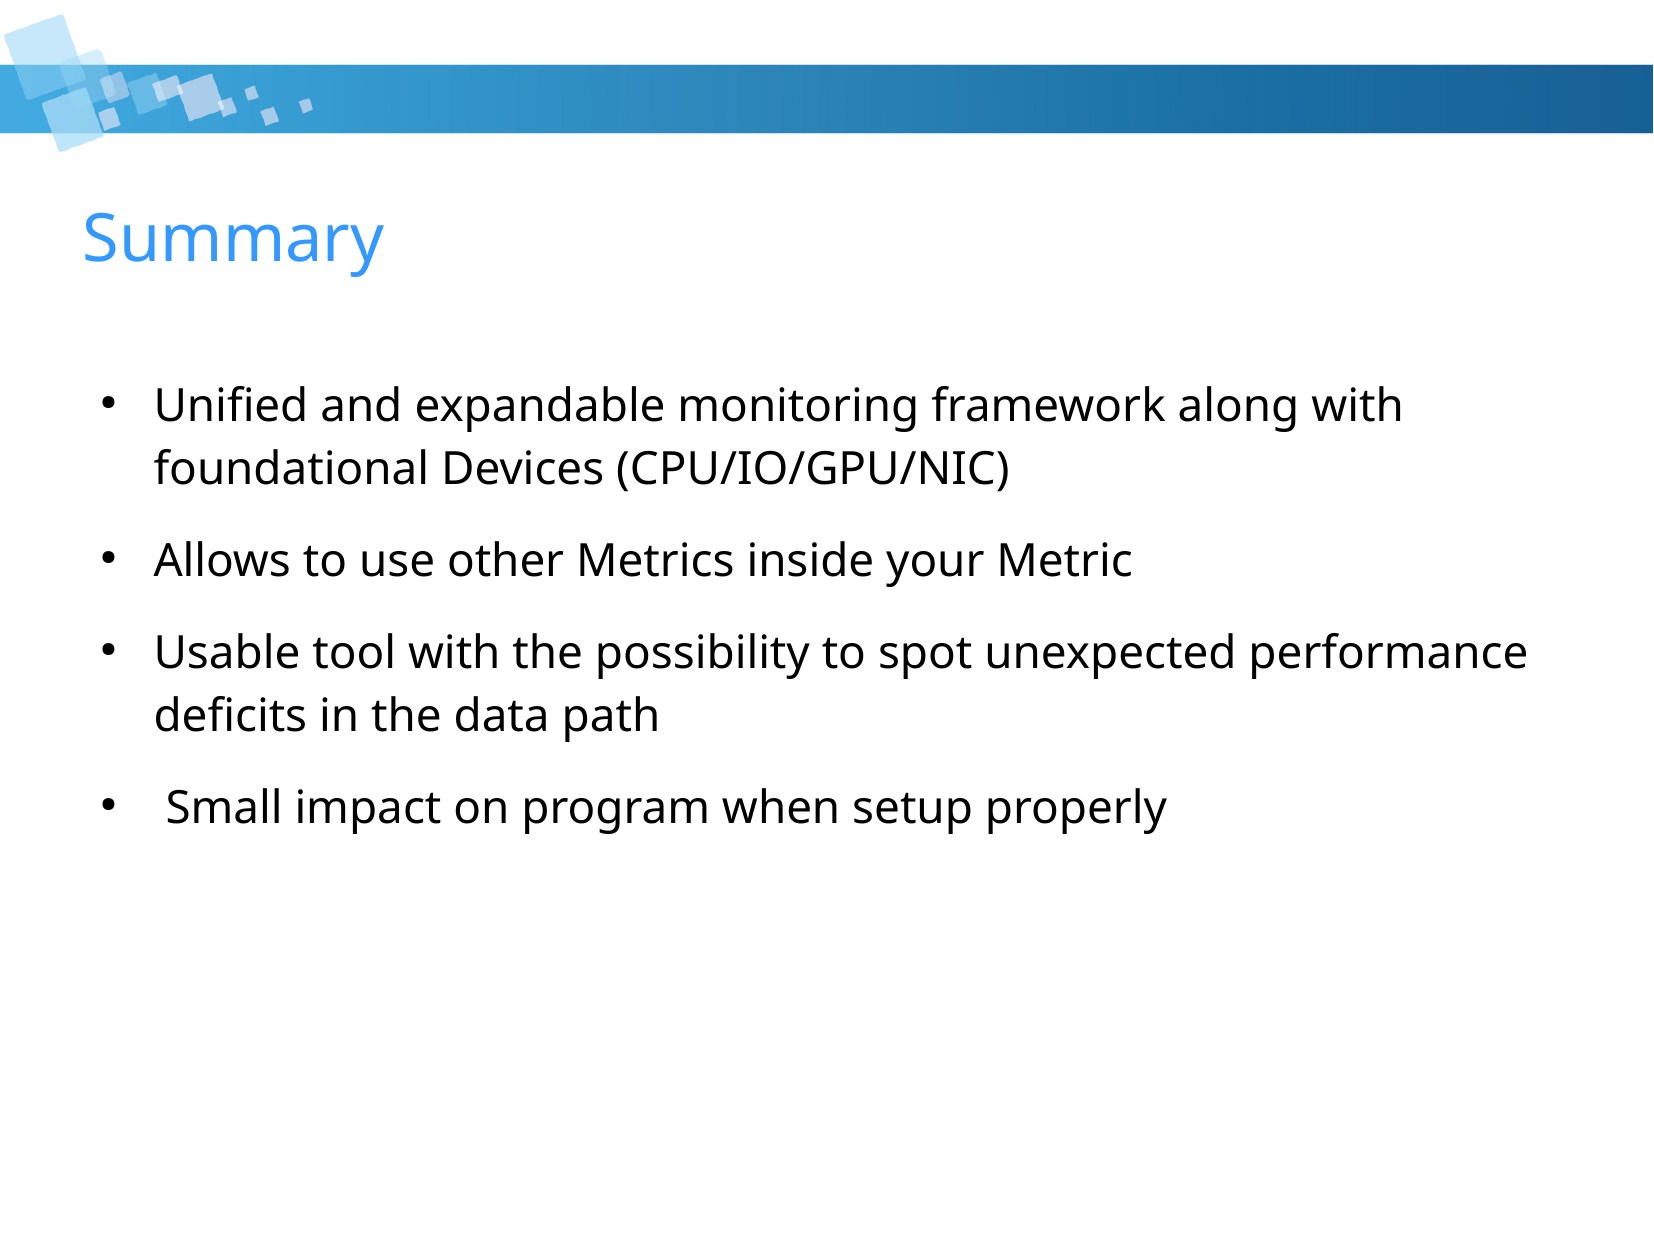

# Summary
Unified and expandable monitoring framework along with foundational Devices (CPU/IO/GPU/NIC)
Allows to use other Metrics inside your Metric
Usable tool with the possibility to spot unexpected performance deficits in the data path
 Small impact on program when setup properly